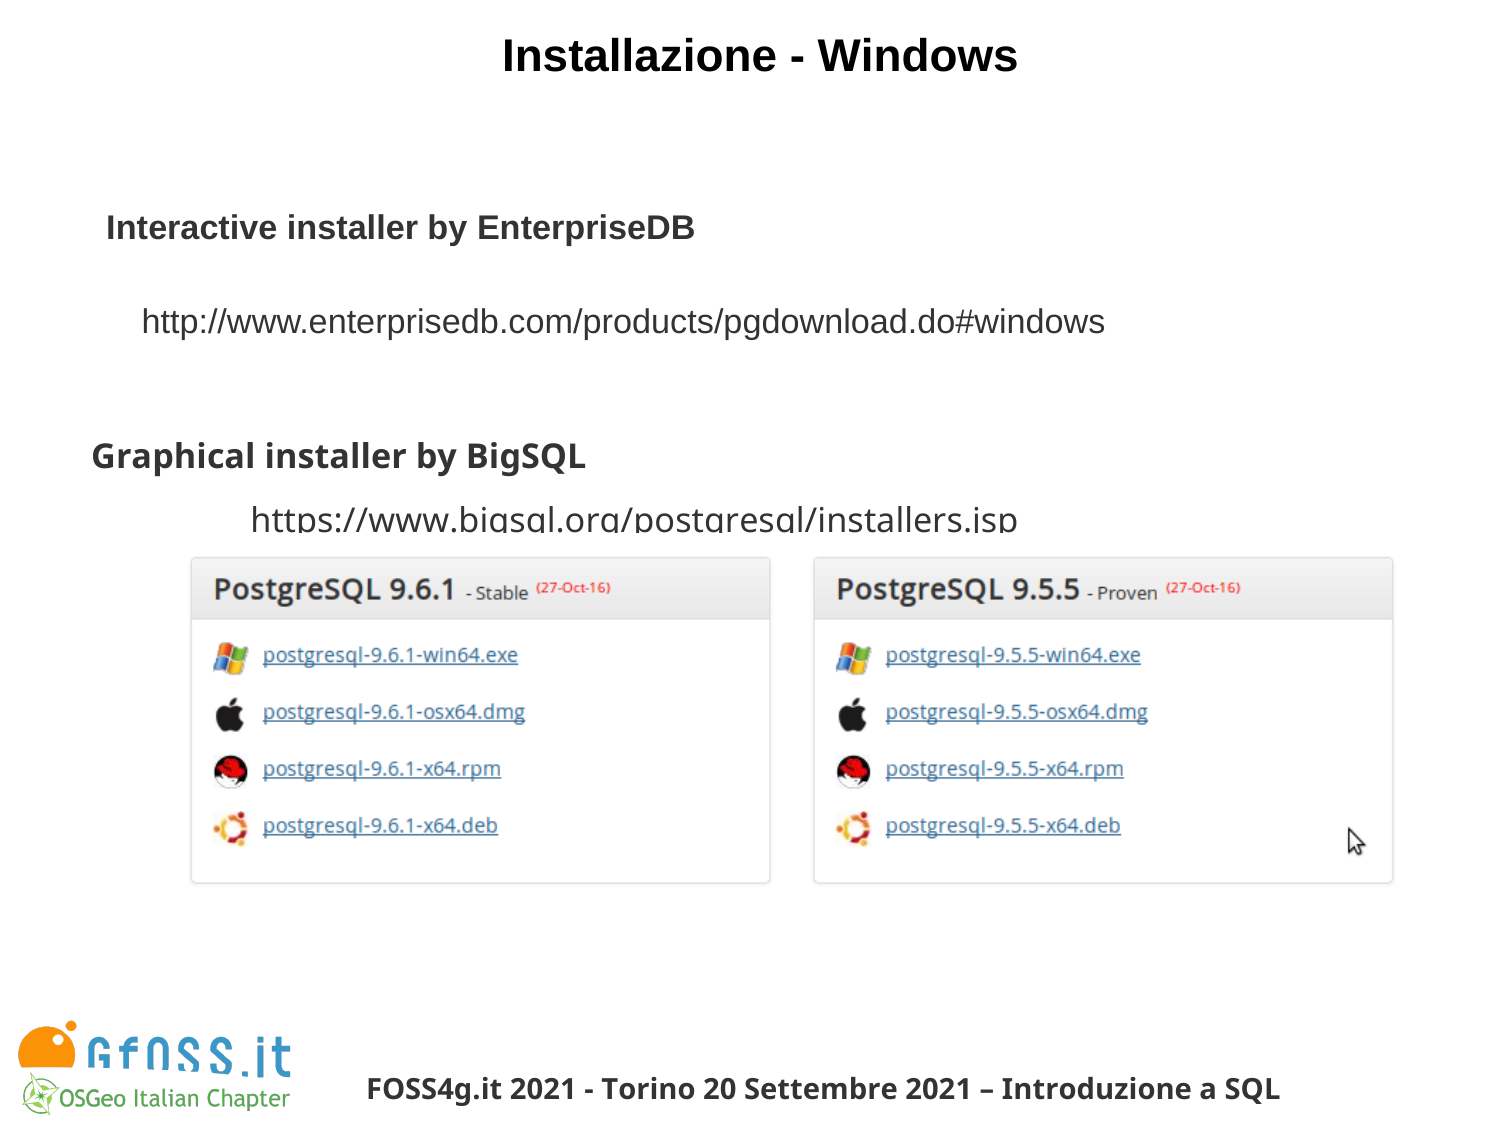

# Installazione - Windows
Interactive installer by EnterpriseDB
http://www.enterprisedb.com/products/pgdownload.do#windows
Graphical installer by BigSQL
https://www.bigsql.org/postgresql/installers.jsp